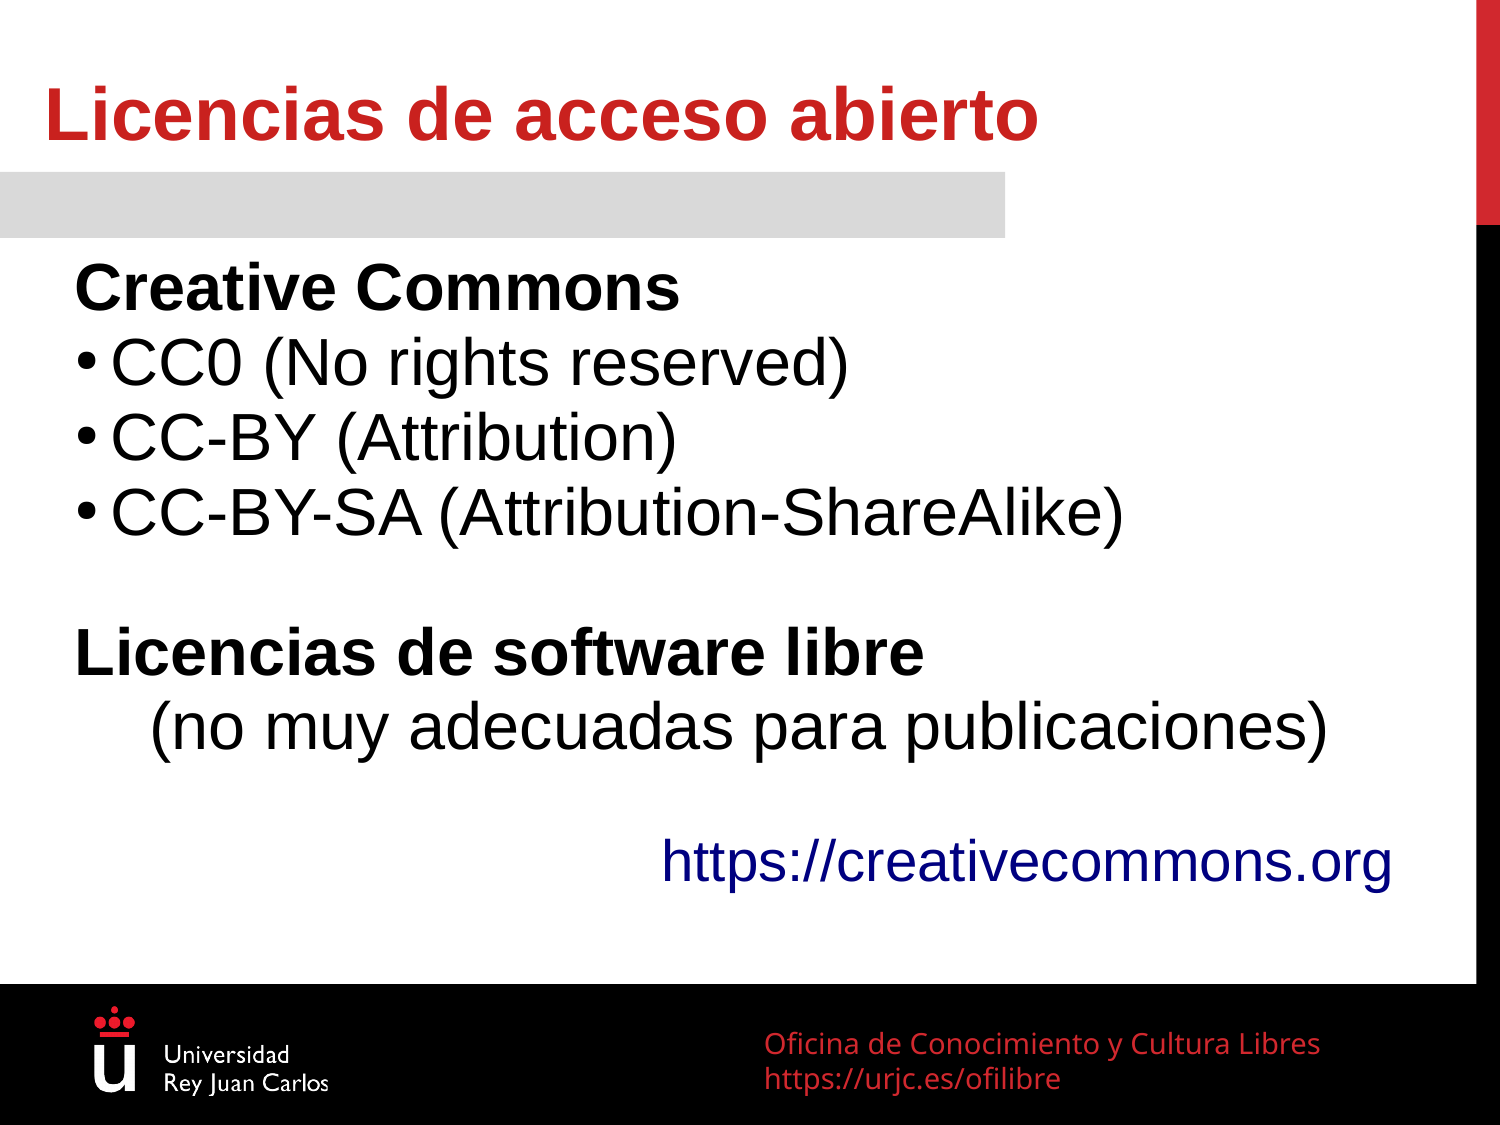

#
Licencias de acceso abierto
Creative Commons
CC0 (No rights reserved)
CC-BY (Attribution)
CC-BY-SA (Attribution-ShareAlike)
Licencias de software libre
	(no muy adecuadas para publicaciones)
https://creativecommons.org
Oficina de Conocimiento y Cultura Libres
https://urjc.es/ofilibre